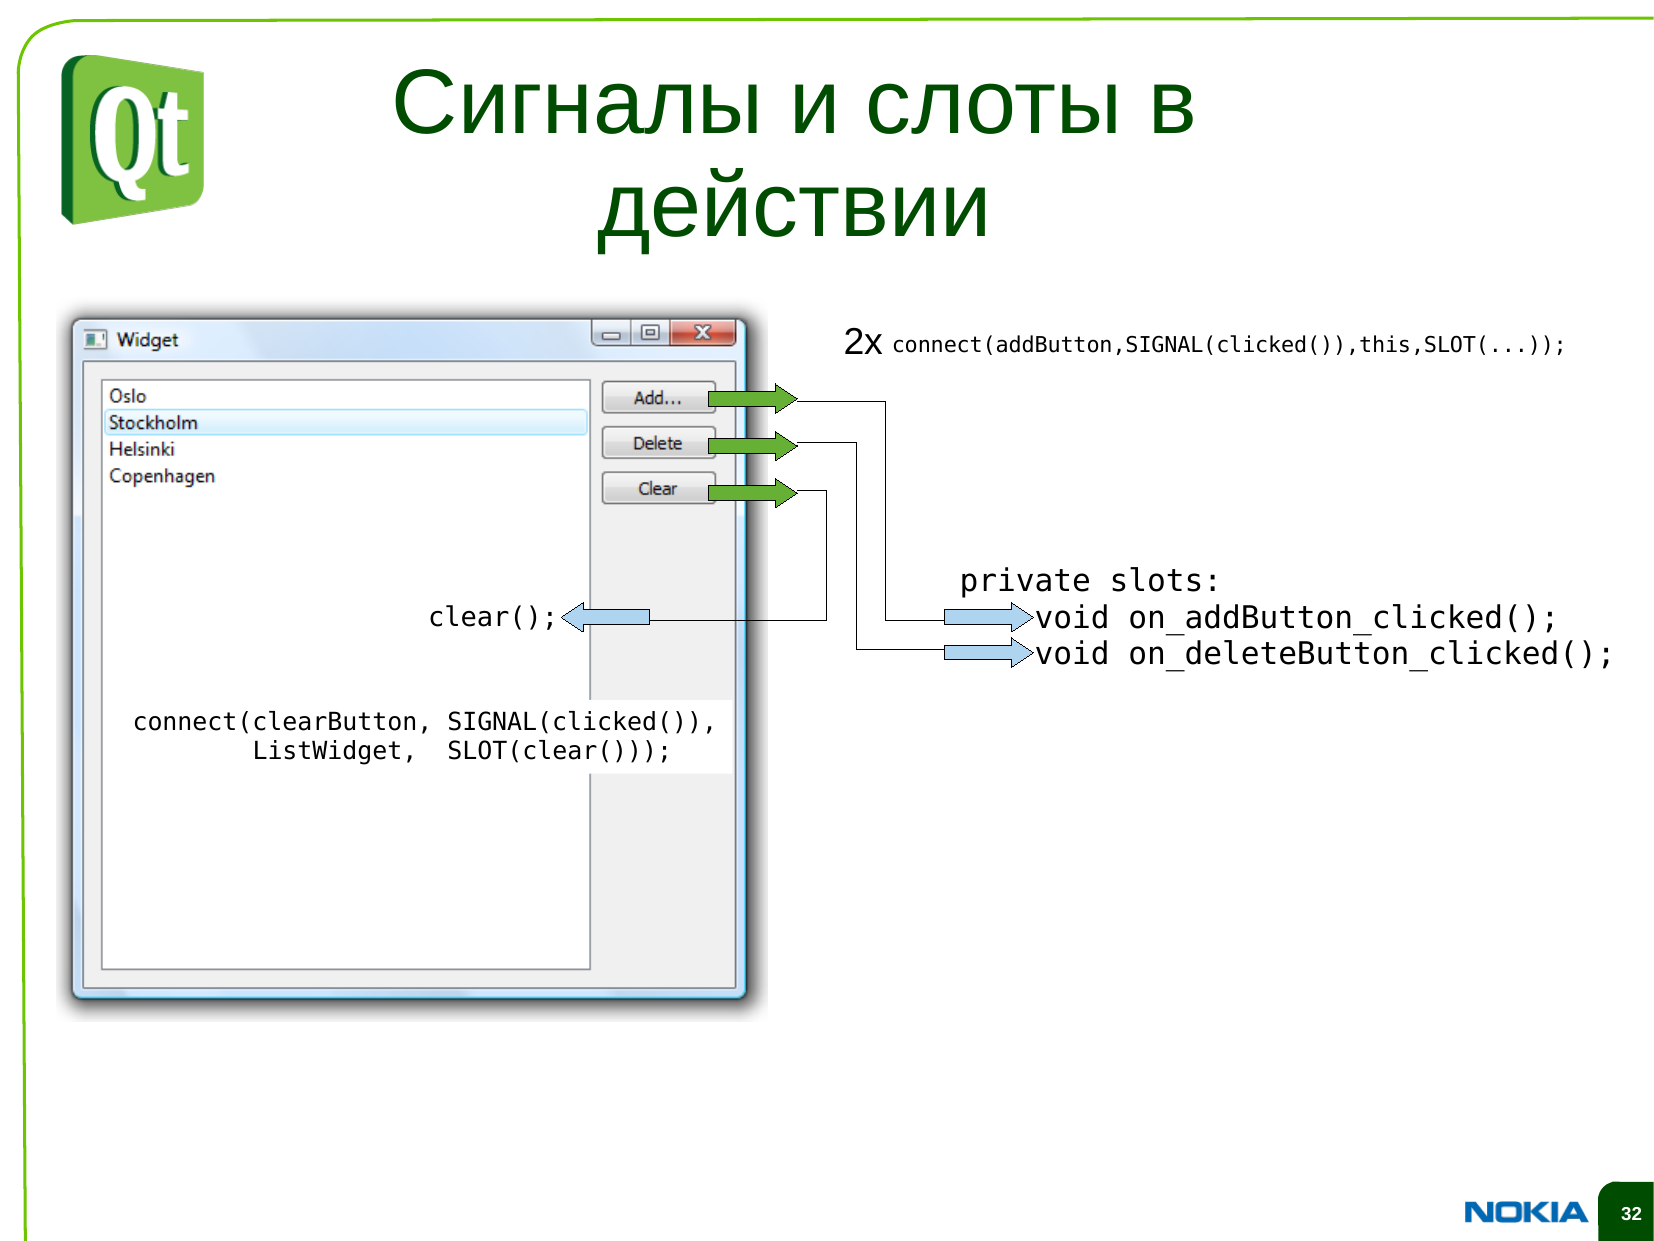

# Сигналы и слоты в действии
2x
connect(addButton,SIGNAL(clicked()),this,SLOT(...));
private slots:
 void on_addButton_clicked();
 void on_deleteButton_clicked();
clear();
connect(clearButton, SIGNAL(clicked()),
 ListWidget, SLOT(clear()));